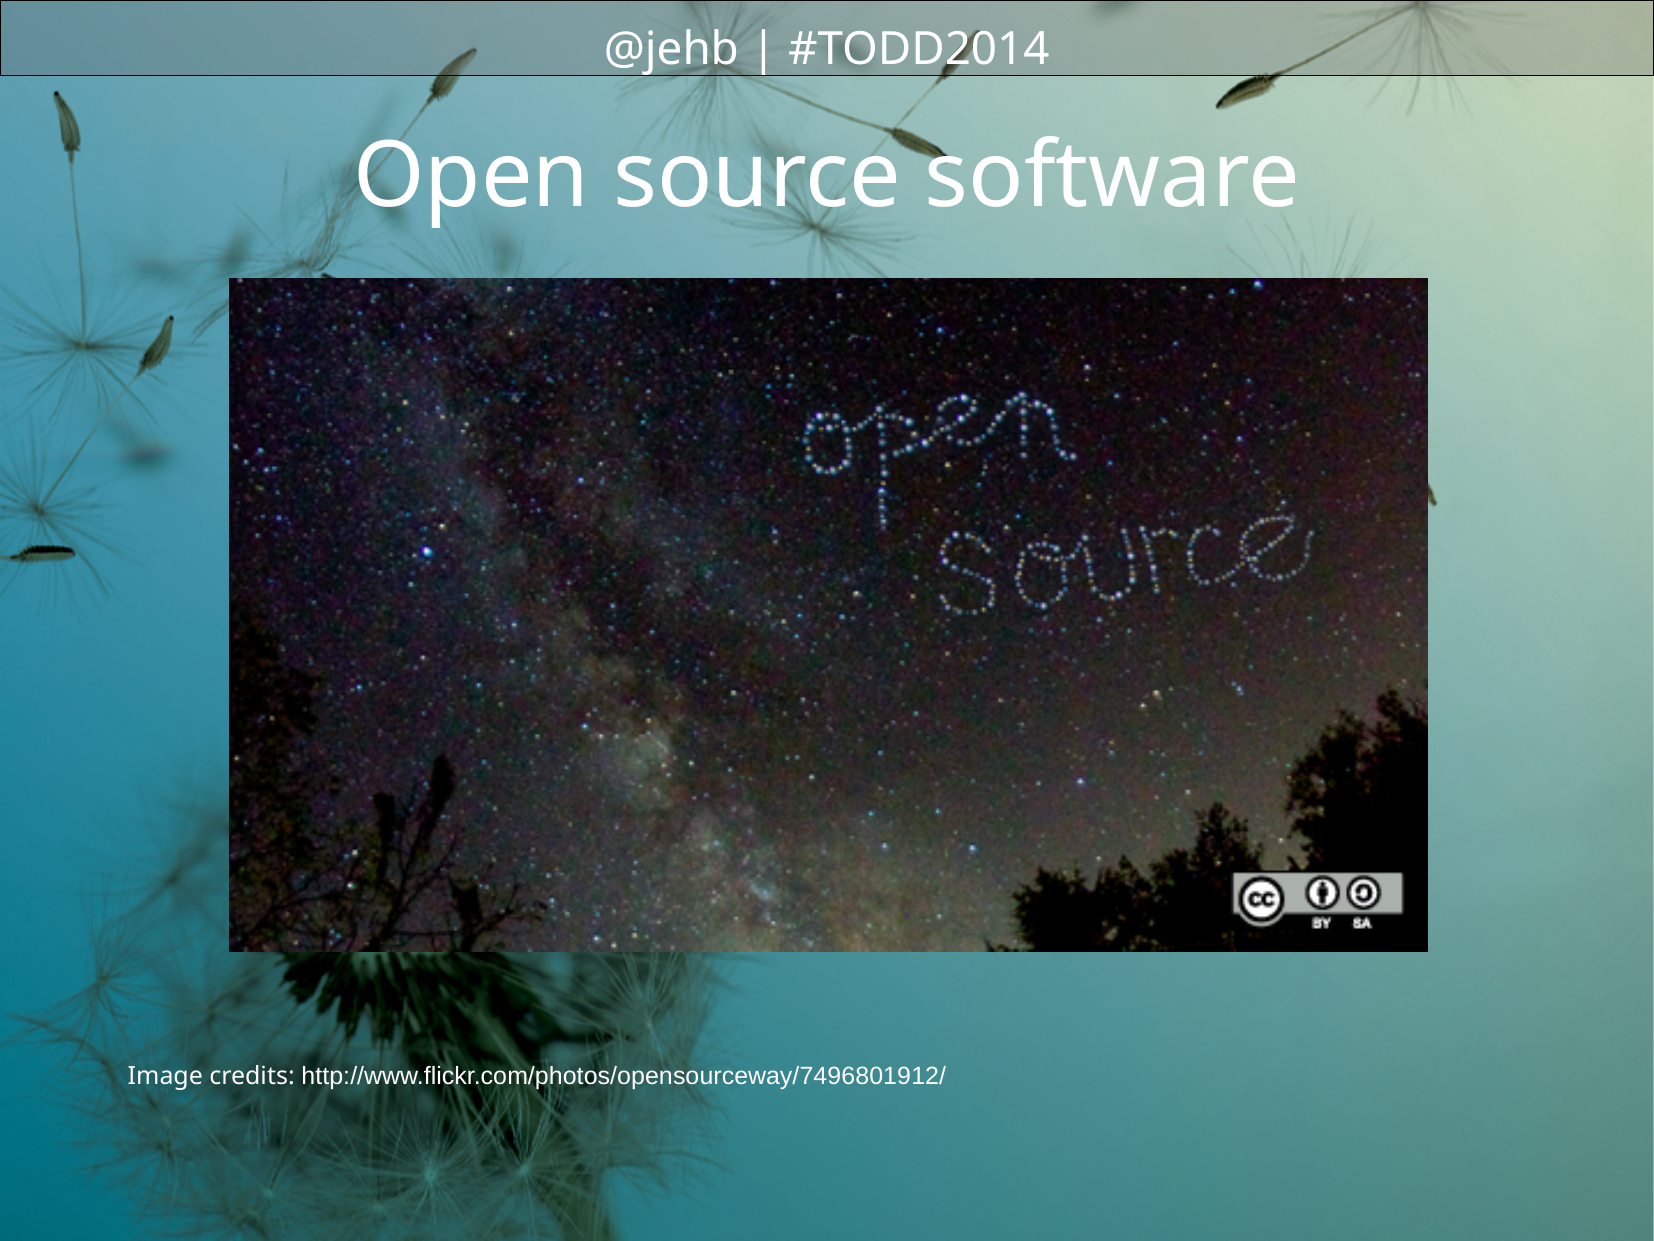

# Open source software
Image credits: http://www.flickr.com/photos/opensourceway/7496801912/